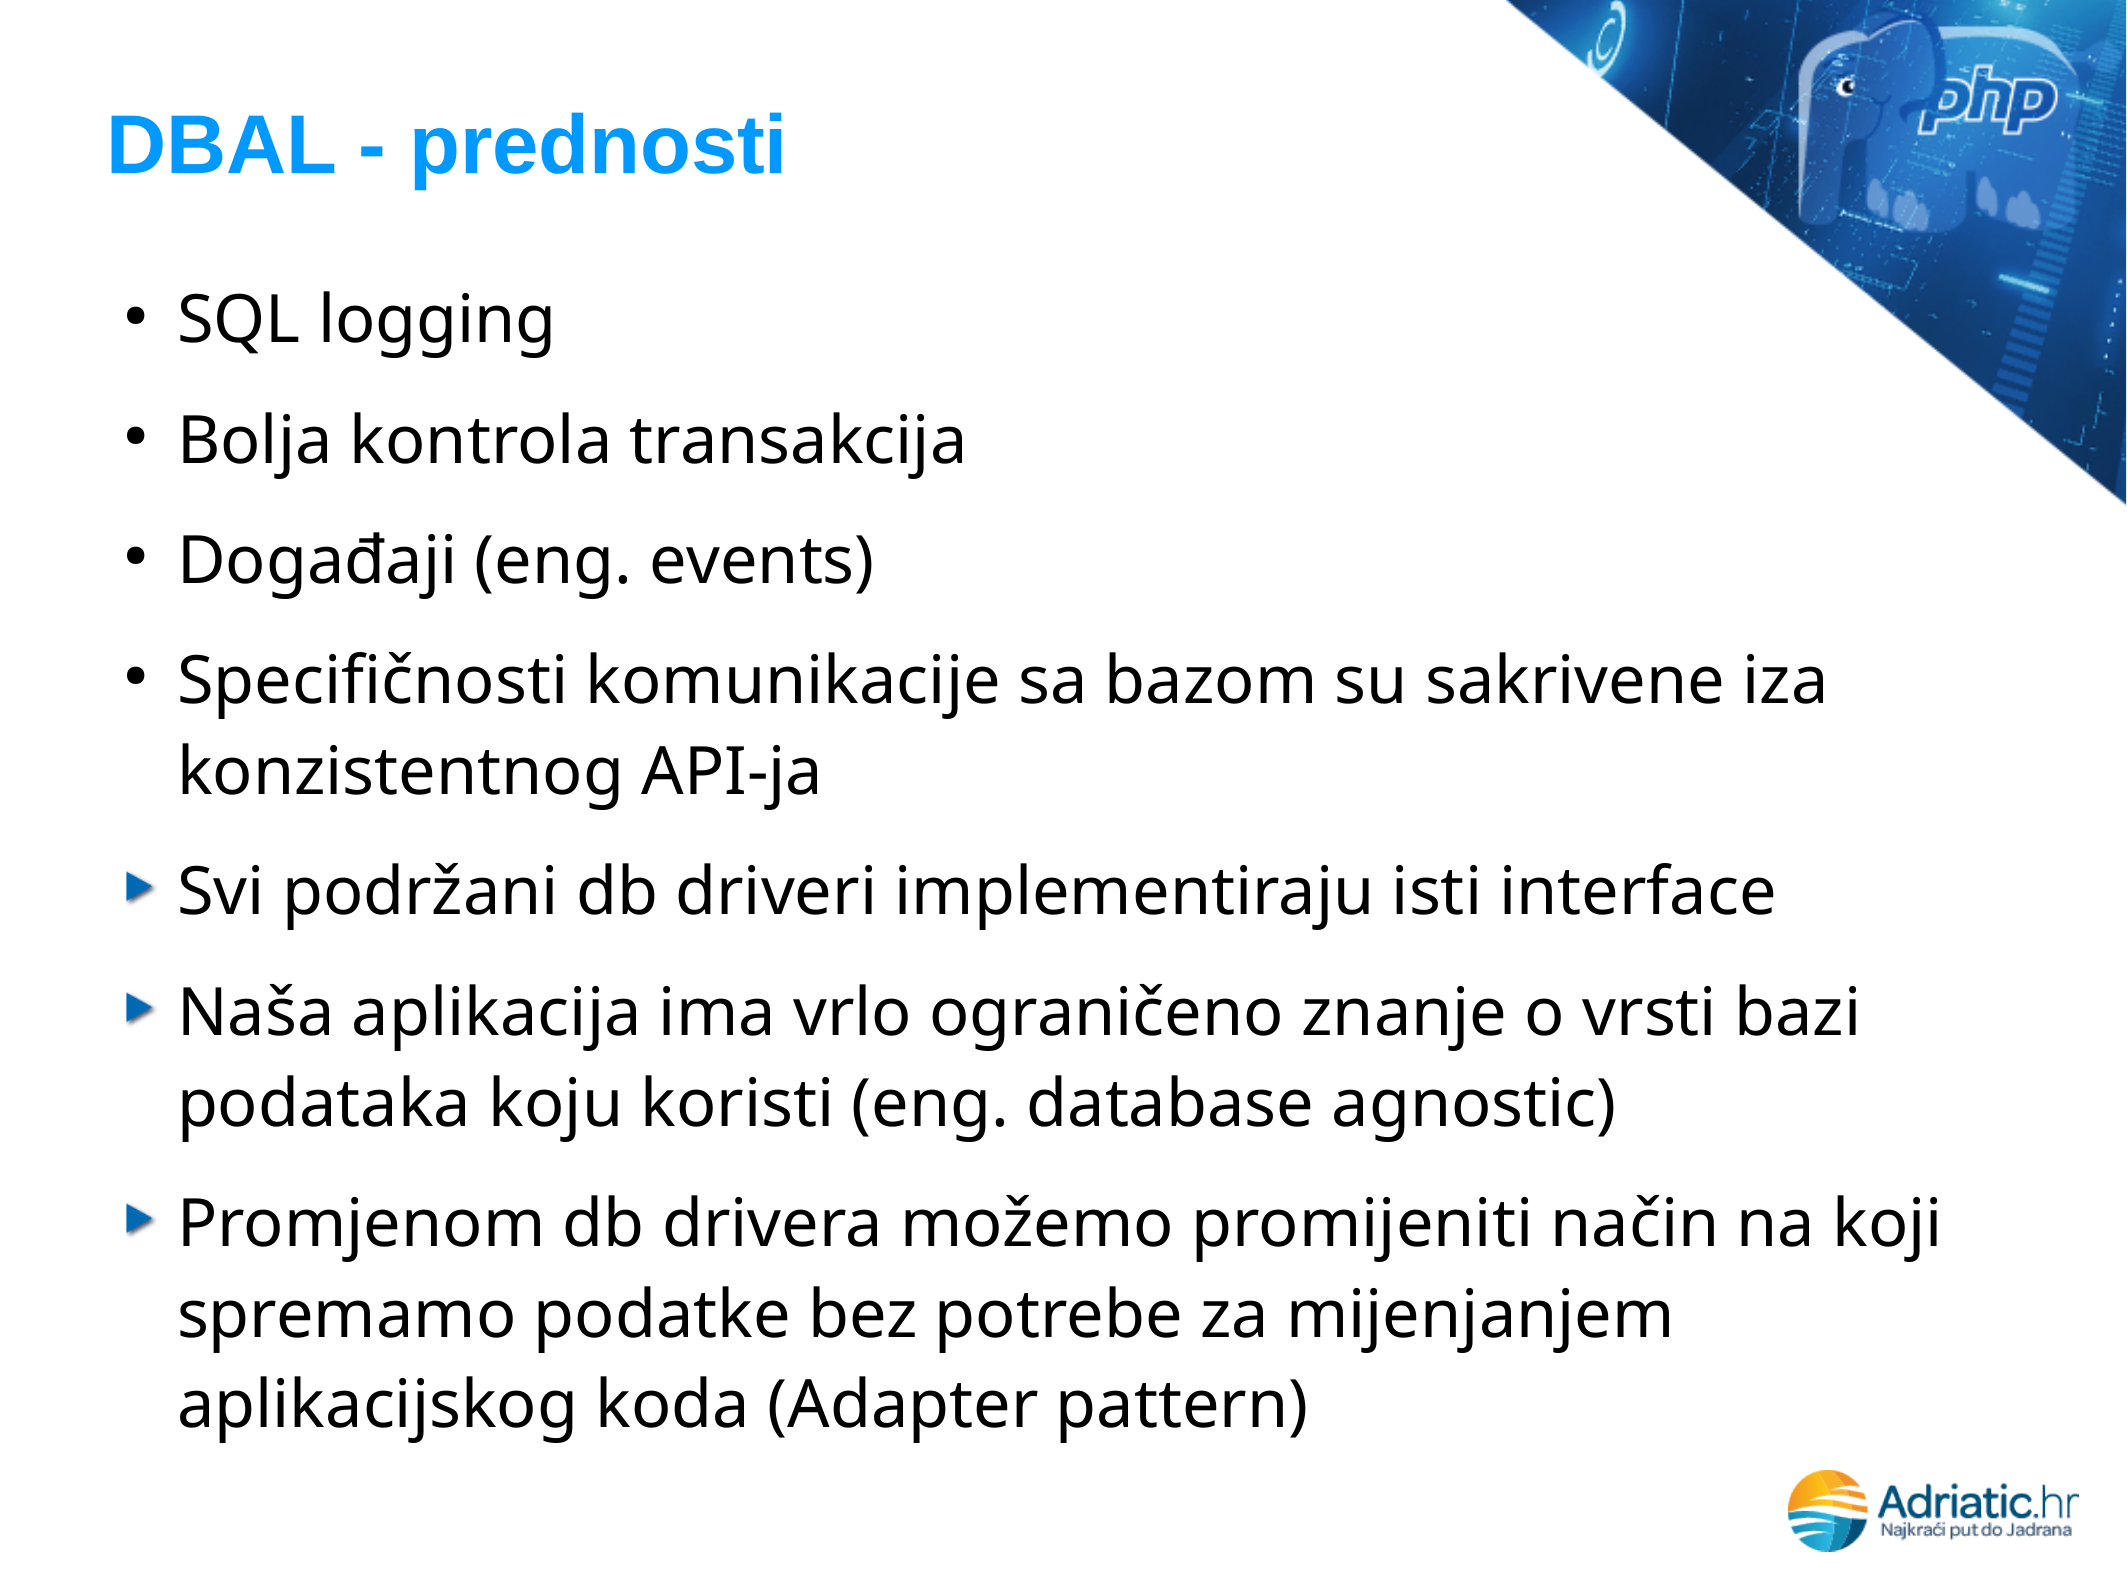

# DBAL - prednosti
SQL logging
Bolja kontrola transakcija
Događaji (eng. events)
Specifičnosti komunikacije sa bazom su sakrivene iza konzistentnog API-ja
Svi podržani db driveri implementiraju isti interface
Naša aplikacija ima vrlo ograničeno znanje o vrsti bazi podataka koju koristi (eng. database agnostic)
Promjenom db drivera možemo promijeniti način na koji spremamo podatke bez potrebe za mijenjanjem aplikacijskog koda (Adapter pattern)